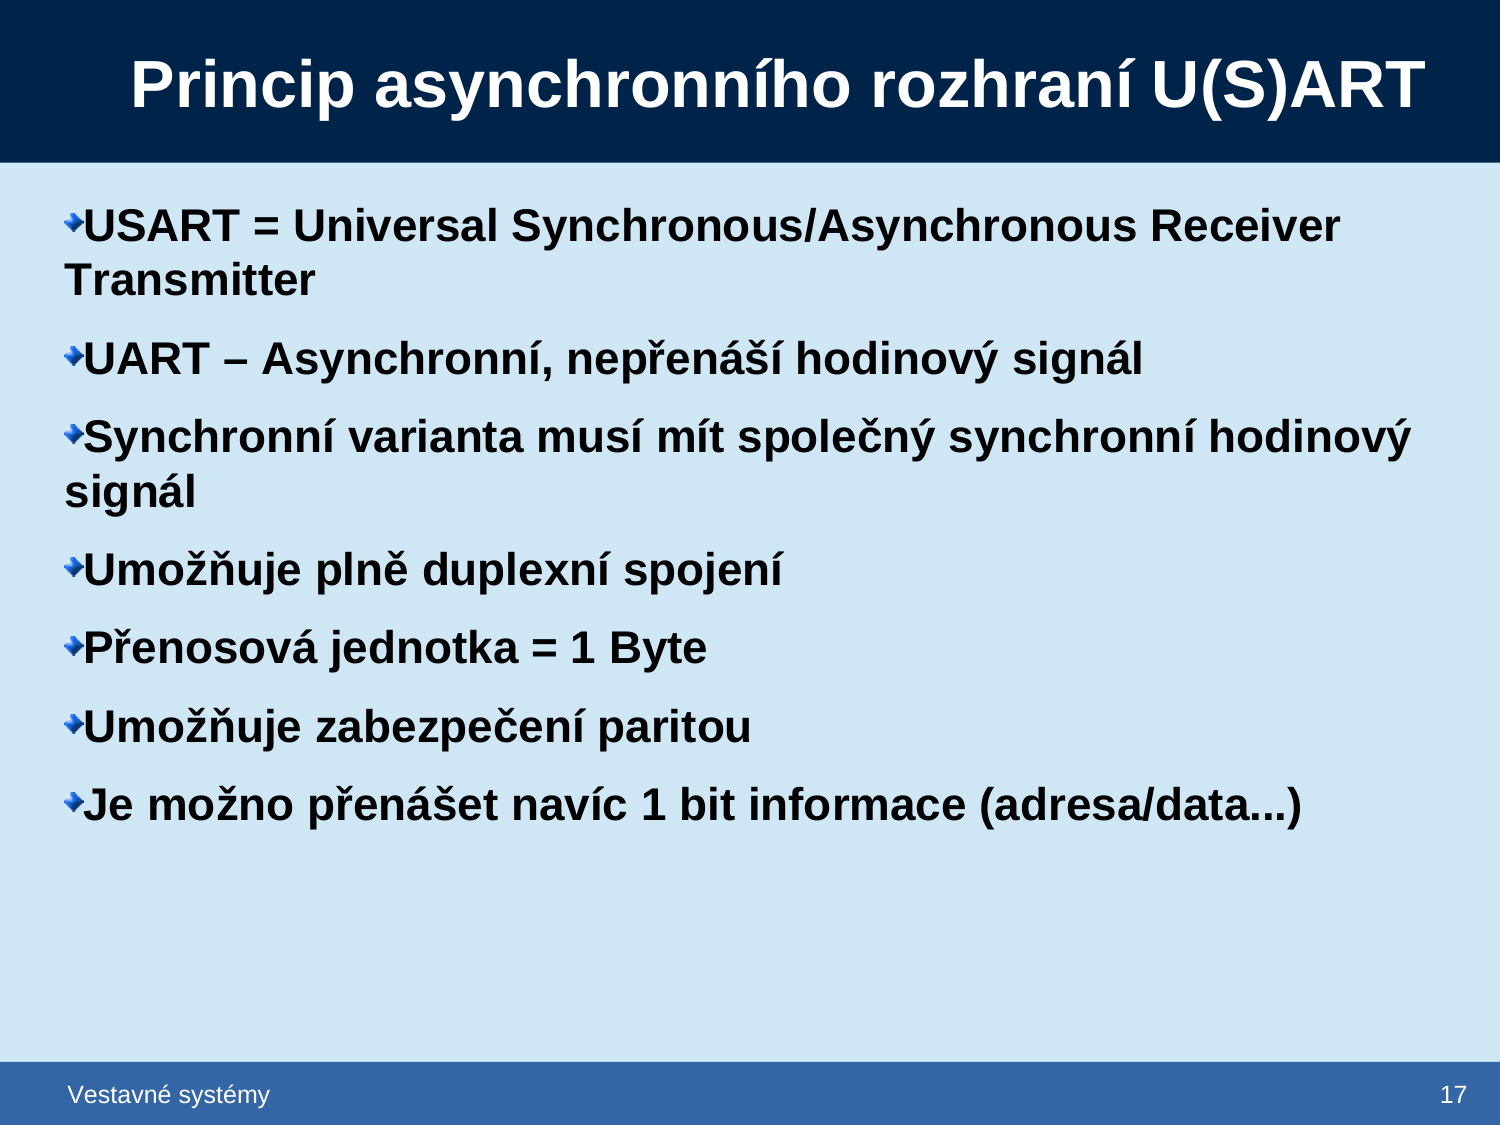

# Princip asynchronního rozhraní U(S)ART
USART = Universal Synchronous/Asynchronous Receiver Transmitter
UART – Asynchronní, nepřenáší hodinový signál
Synchronní varianta musí mít společný synchronní hodinový signál
Umožňuje plně duplexní spojení
Přenosová jednotka = 1 Byte
Umožňuje zabezpečení paritou
Je možno přenášet navíc 1 bit informace (adresa/data...)